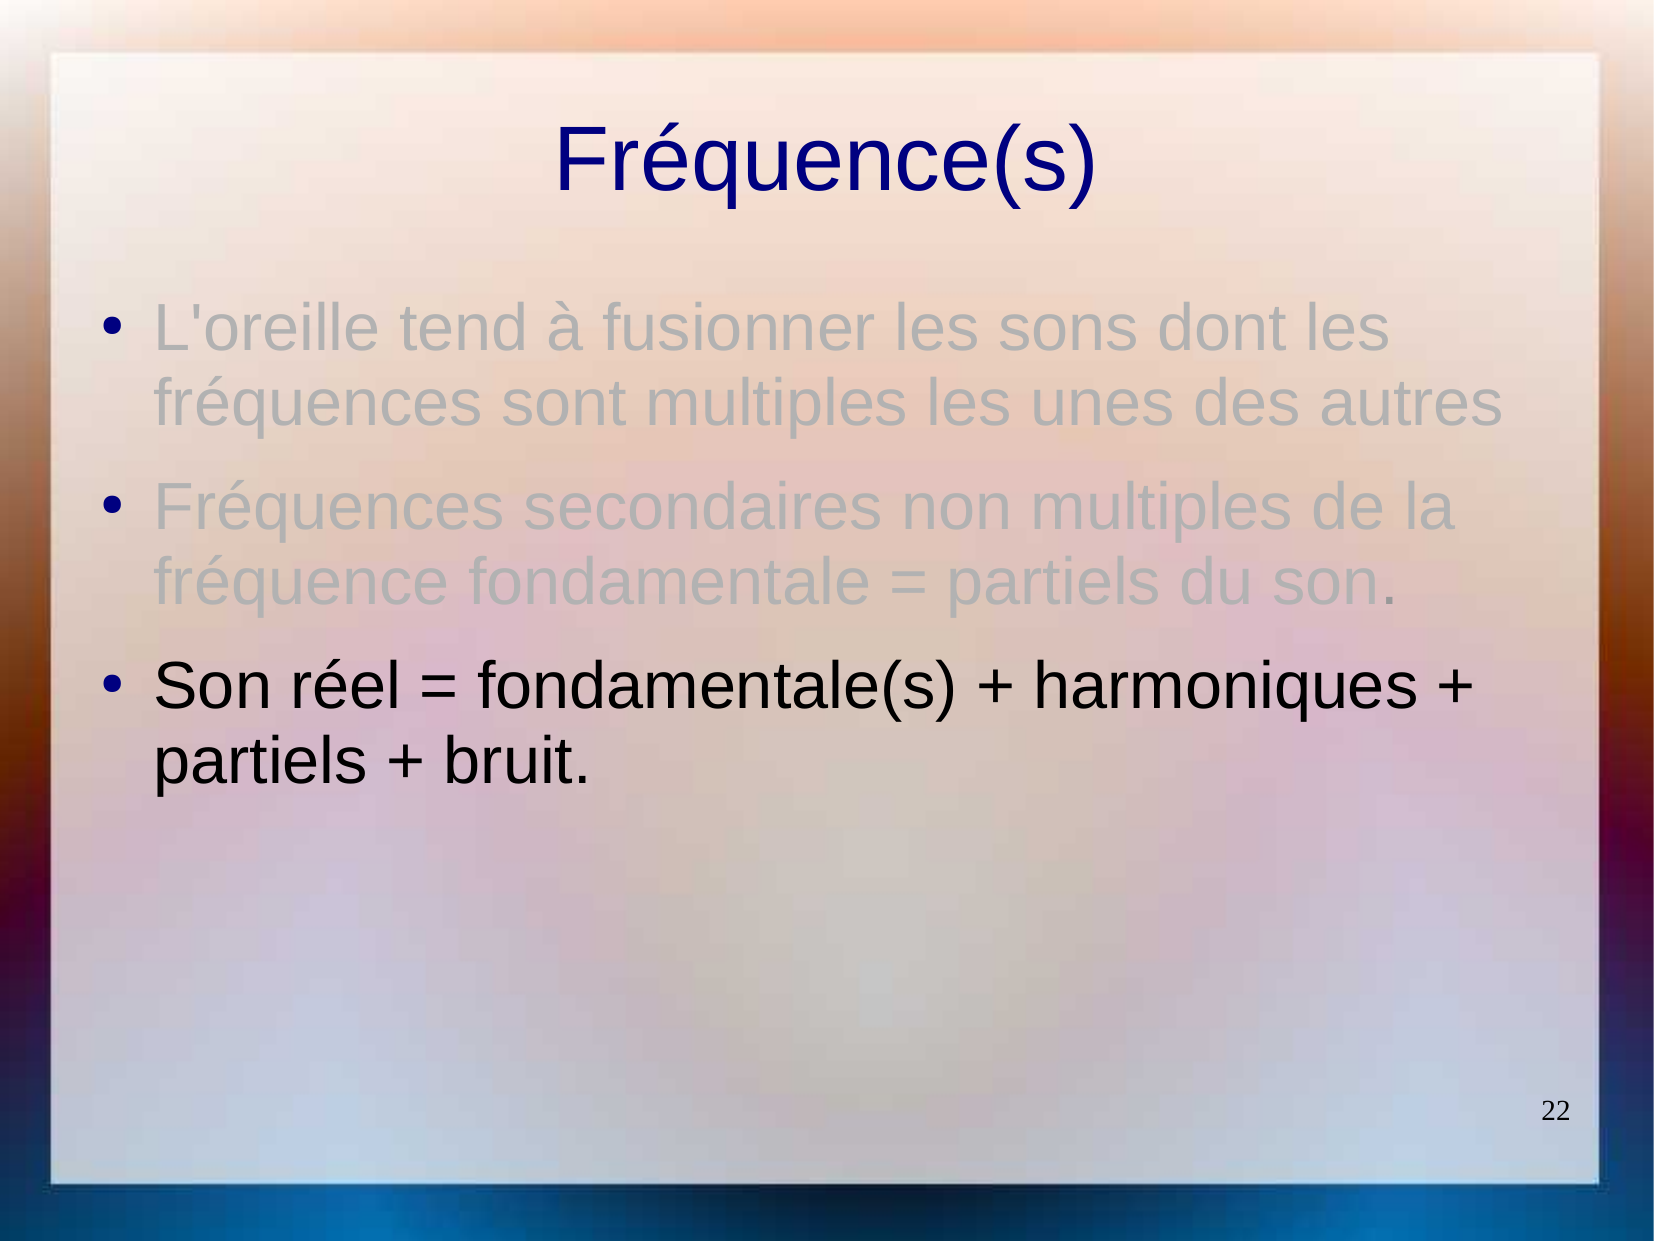

# Fréquence(s)
L'oreille tend à fusionner les sons dont les fréquences sont multiples les unes des autres
Fréquences secondaires non multiples de la fréquence fondamentale = partiels du son.
Son réel = fondamentale(s) + harmoniques + partiels + bruit.
22